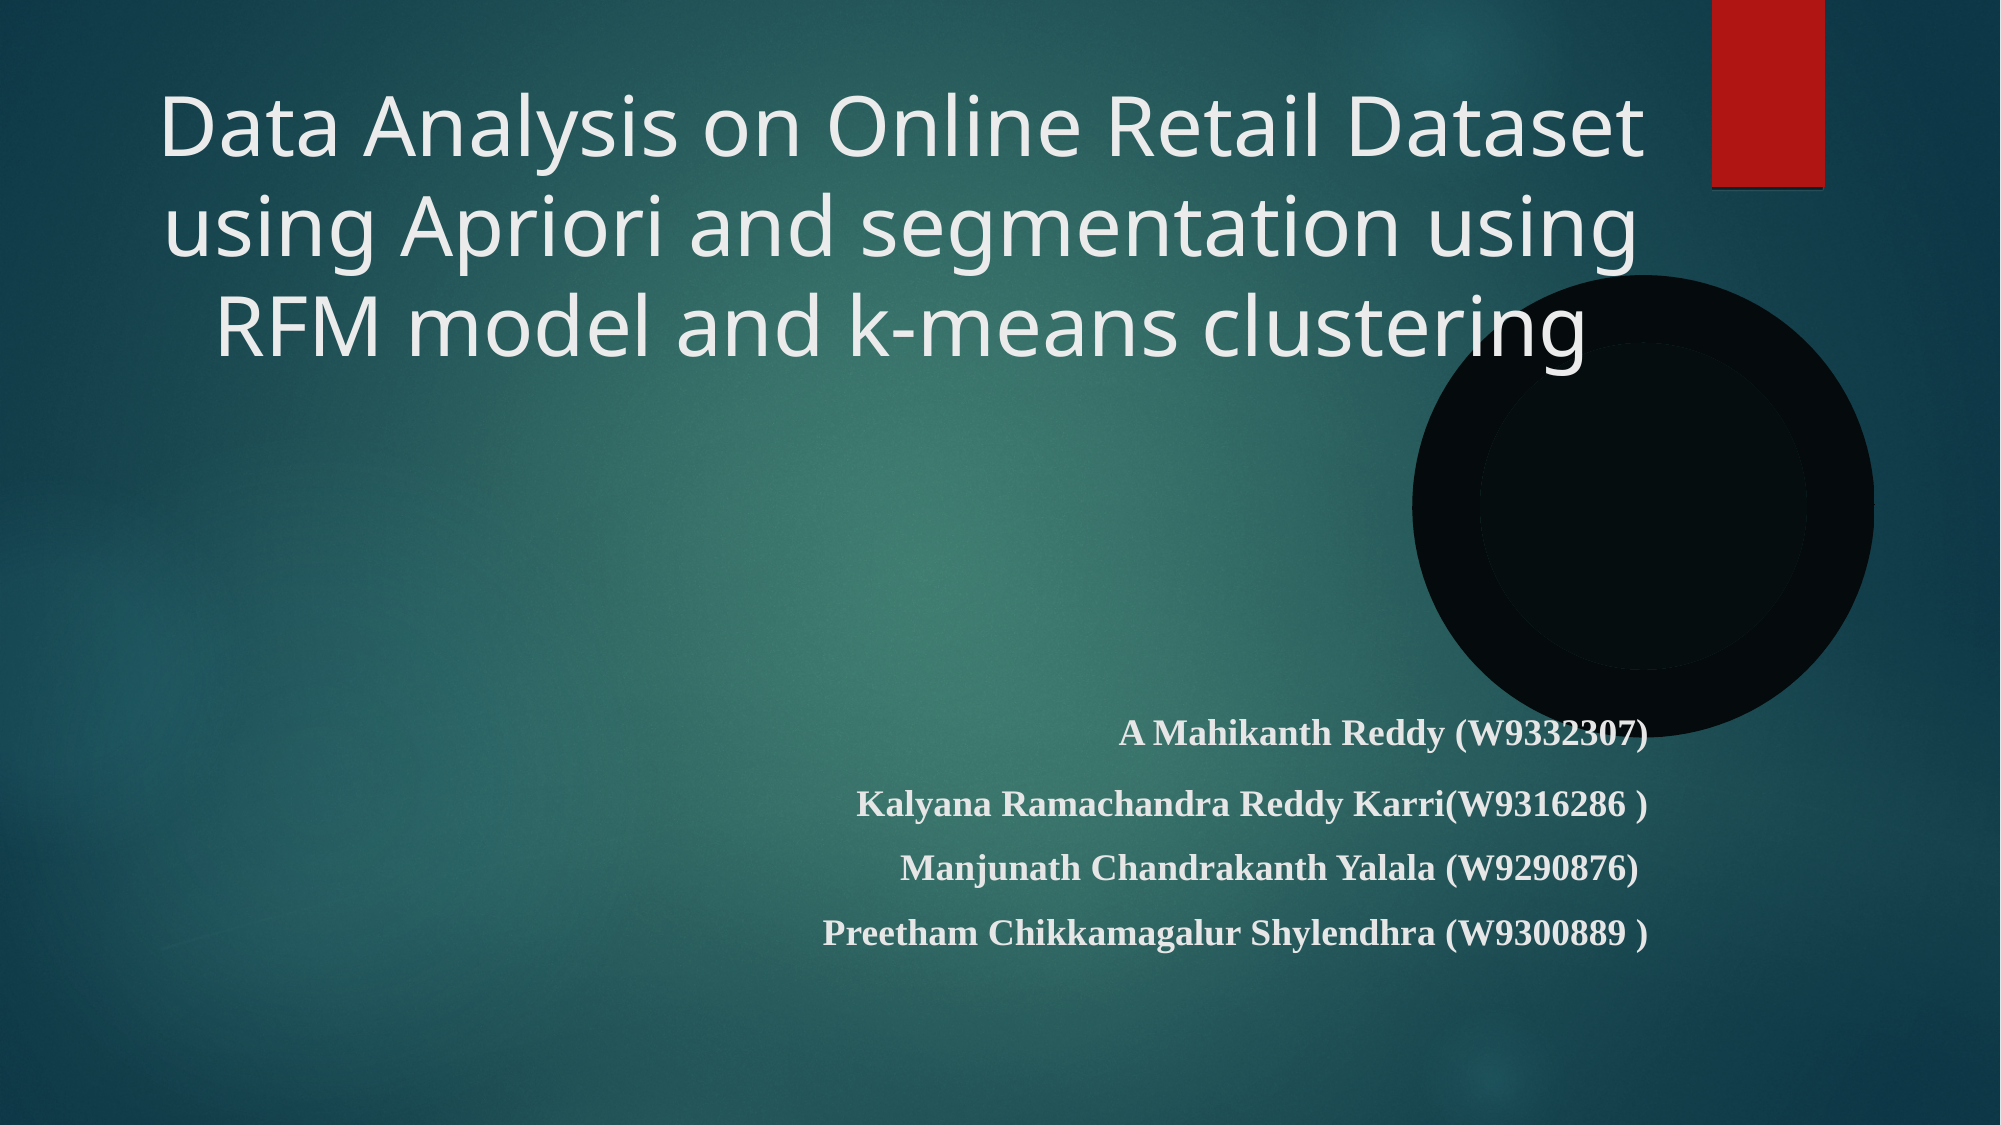

# Data Analysis on Online Retail Dataset using Apriori and segmentation using RFM model and k-means clustering
 A Mahikanth Reddy (W9332307)
Kalyana Ramachandra Reddy Karri(W9316286 )
Manjunath Chandrakanth Yalala (W9290876)
Preetham Chikkamagalur Shylendhra (W9300889 )